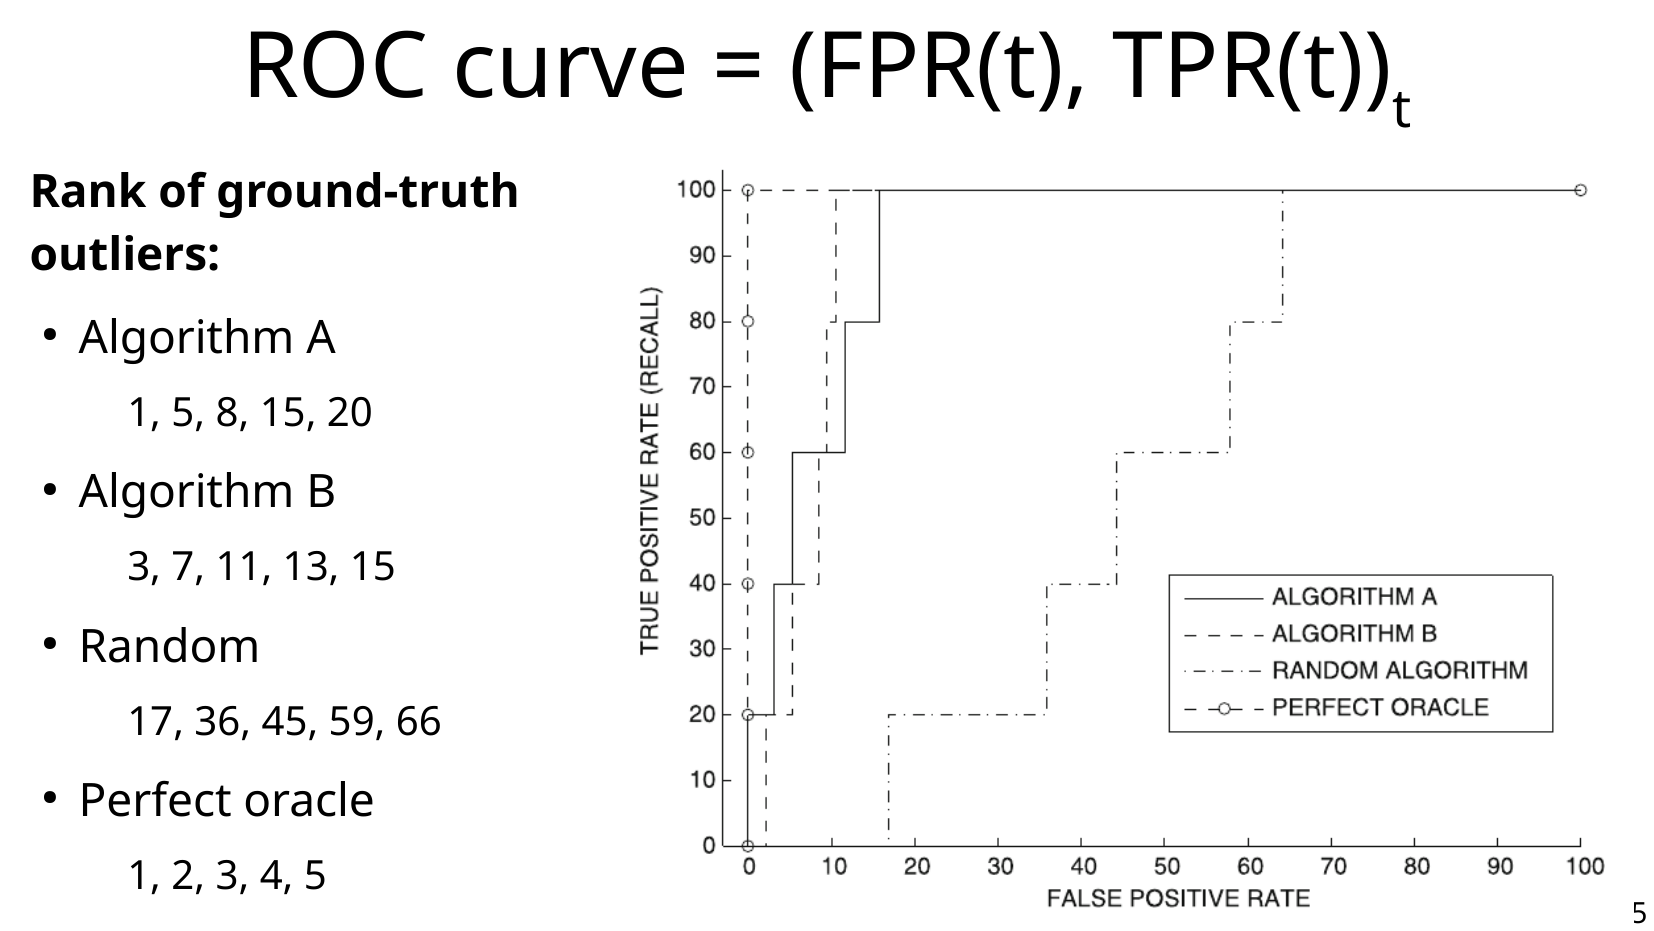

# ROC curve = (FPR(t), TPR(t))t
Rank of ground-truth outliers:
Algorithm A
1, 5, 8, 15, 20
Algorithm B
3, 7, 11, 13, 15
Random
17, 36, 45, 59, 66
Perfect oracle
1, 2, 3, 4, 5
13